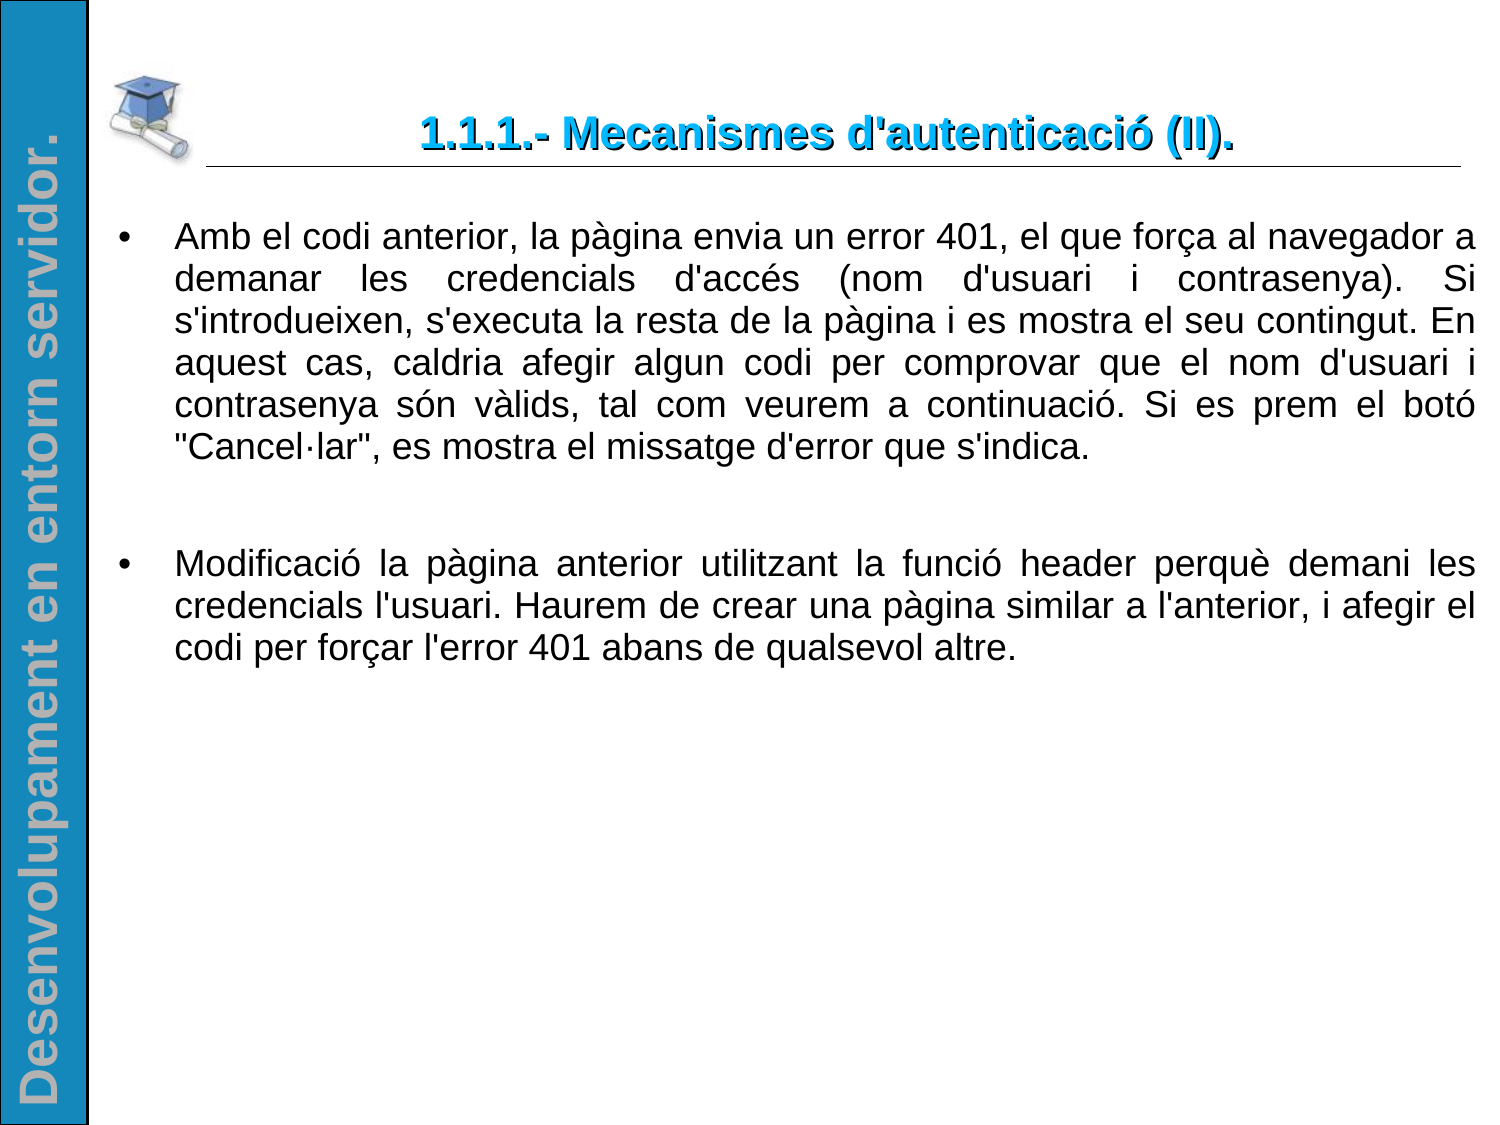

# 1.1.1.- Mecanismes d'autenticació (II).
Amb el codi anterior, la pàgina envia un error 401, el que força al navegador a demanar les credencials d'accés (nom d'usuari i contrasenya). Si s'introdueixen, s'executa la resta de la pàgina i es mostra el seu contingut. En aquest cas, caldria afegir algun codi per comprovar que el nom d'usuari i contrasenya són vàlids, tal com veurem a continuació. Si es prem el botó "Cancel·lar", es mostra el missatge d'error que s'indica.
Modificació la pàgina anterior utilitzant la funció header perquè demani les credencials l'usuari. Haurem de crear una pàgina similar a l'anterior, i afegir el codi per forçar l'error 401 abans de qualsevol altre.